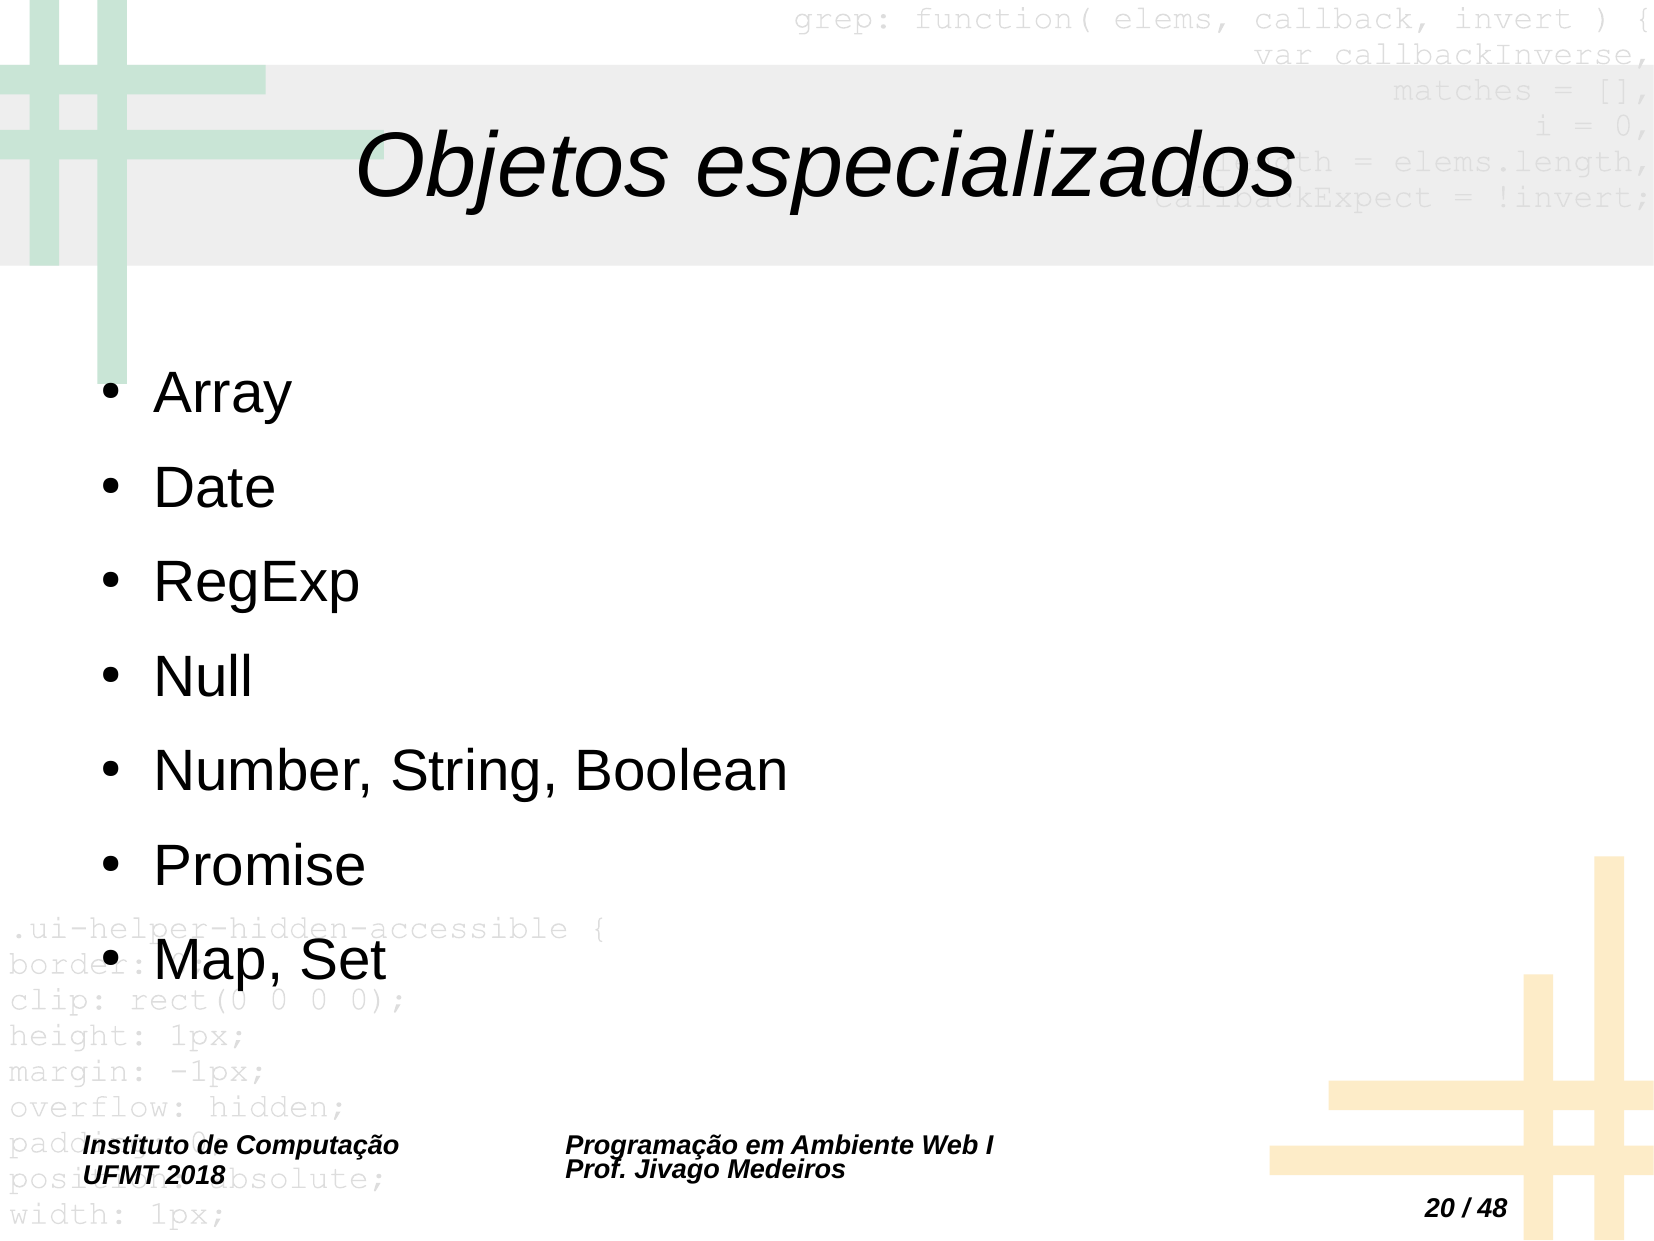

# Objetos especializados
Array
Date
RegExp
Null
Number, String, Boolean
Promise
Map, Set
Programação em Ambiente Web I Prof. Jivago Medeiros
20